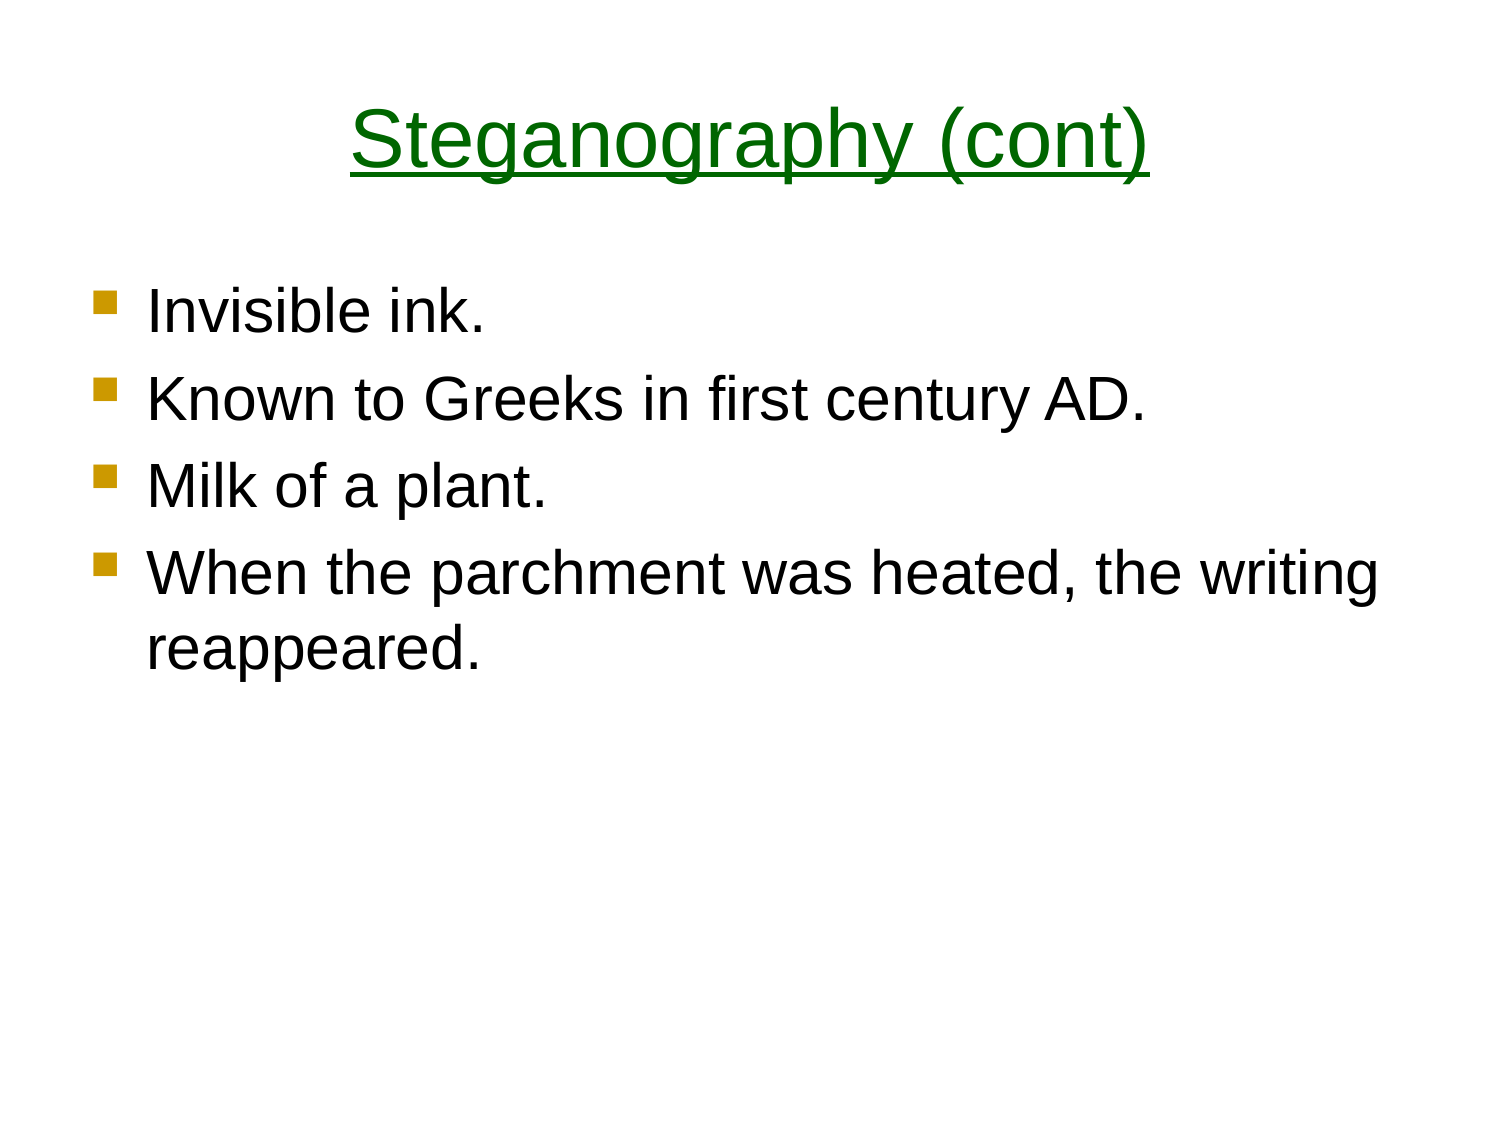

# Steganography (cont)
Invisible ink.
Known to Greeks in first century AD.
Milk of a plant.
When the parchment was heated, the writing reappeared.